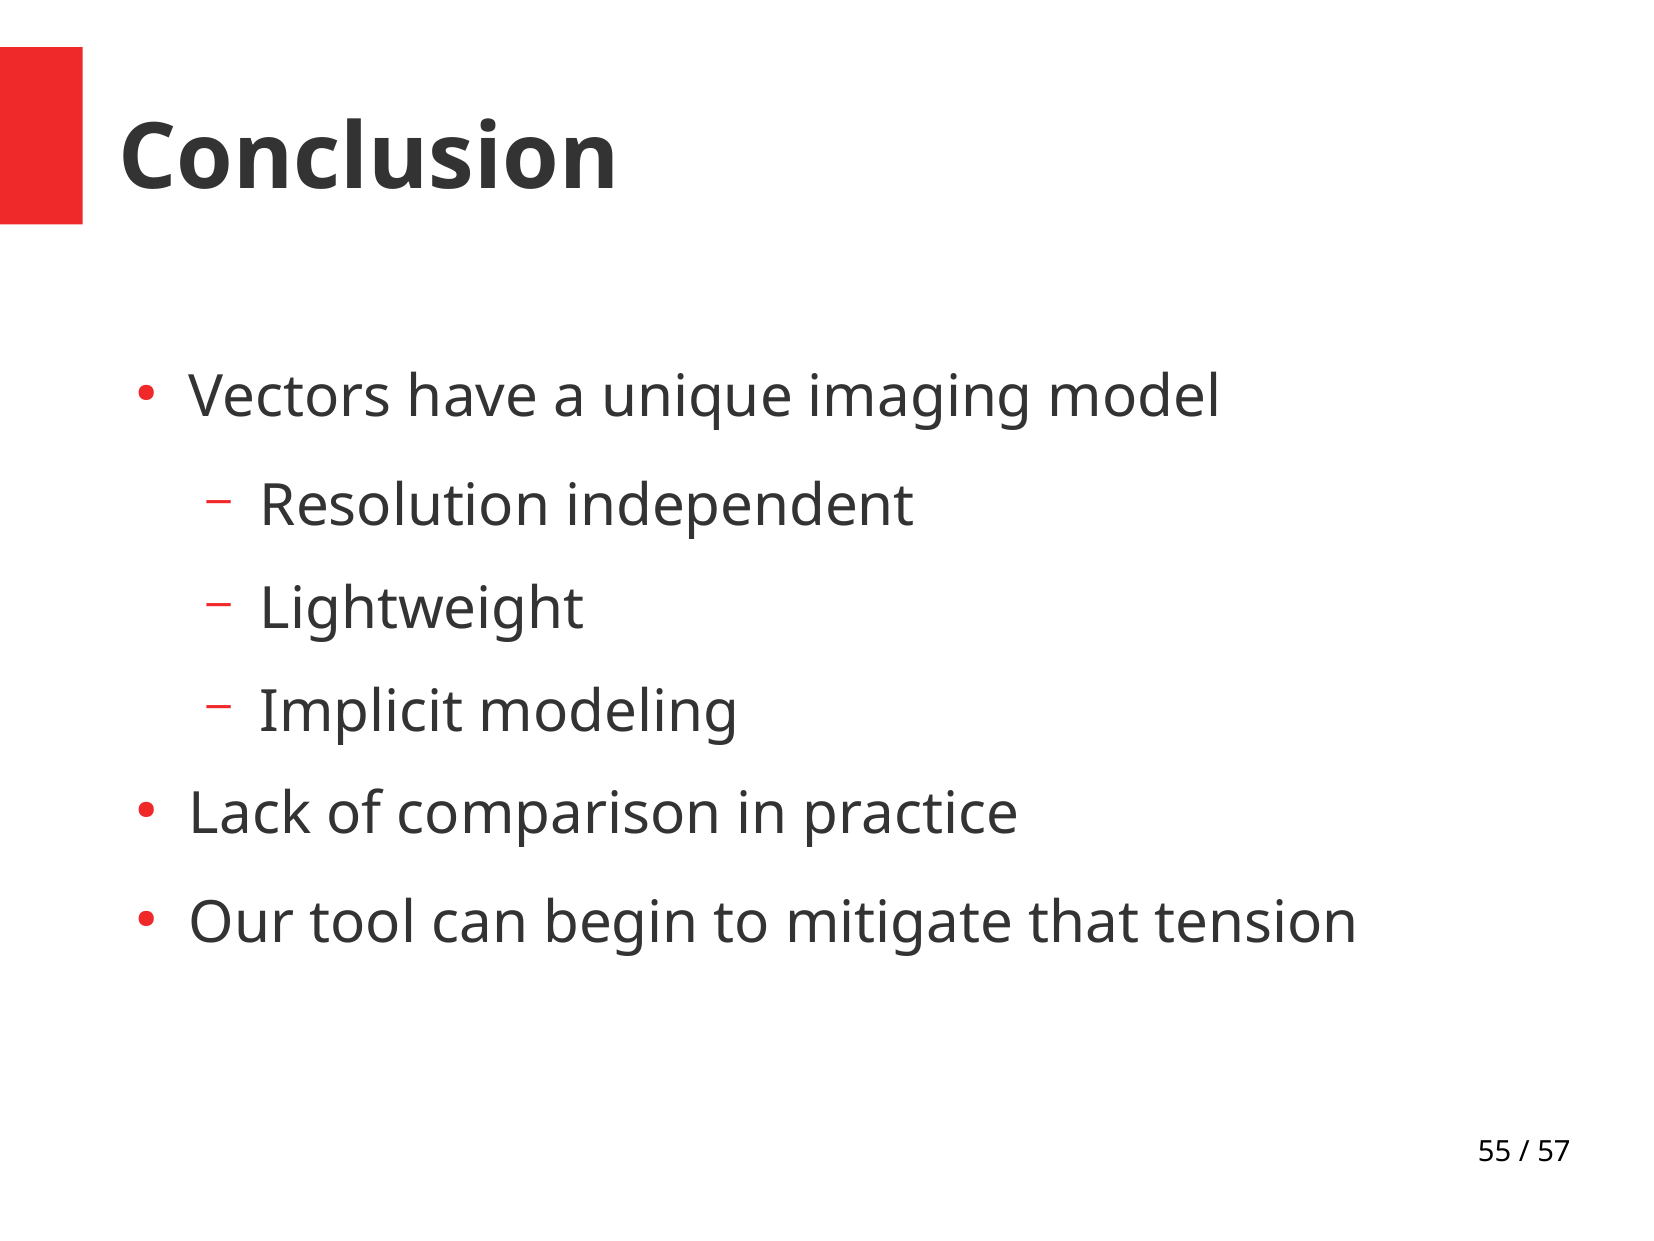

# Conclusion
Vectors have a unique imaging model
Resolution independent
Lightweight
Implicit modeling
Lack of comparison in practice
Our tool can begin to mitigate that tension
55